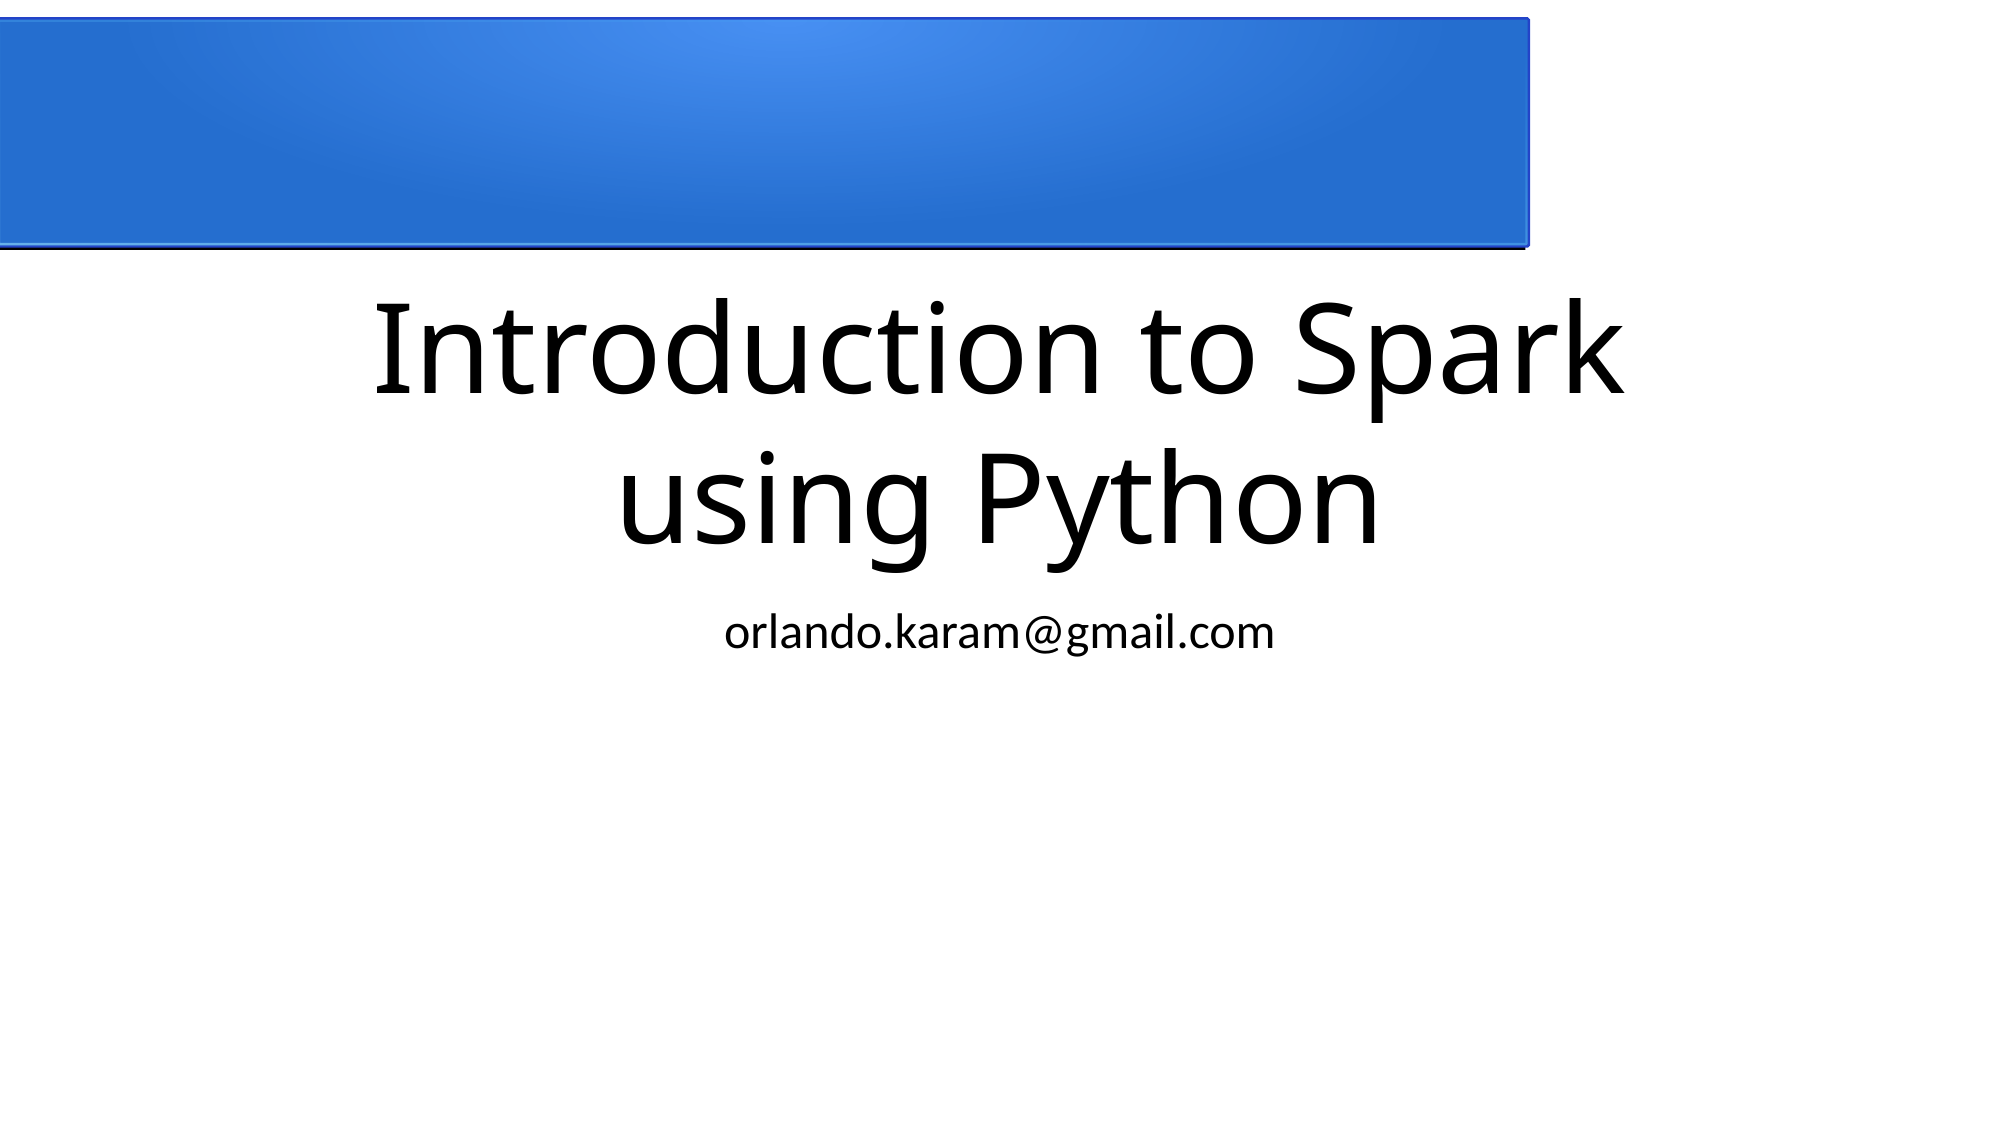

# Introduction to Spark using Python
orlando.karam@gmail.com